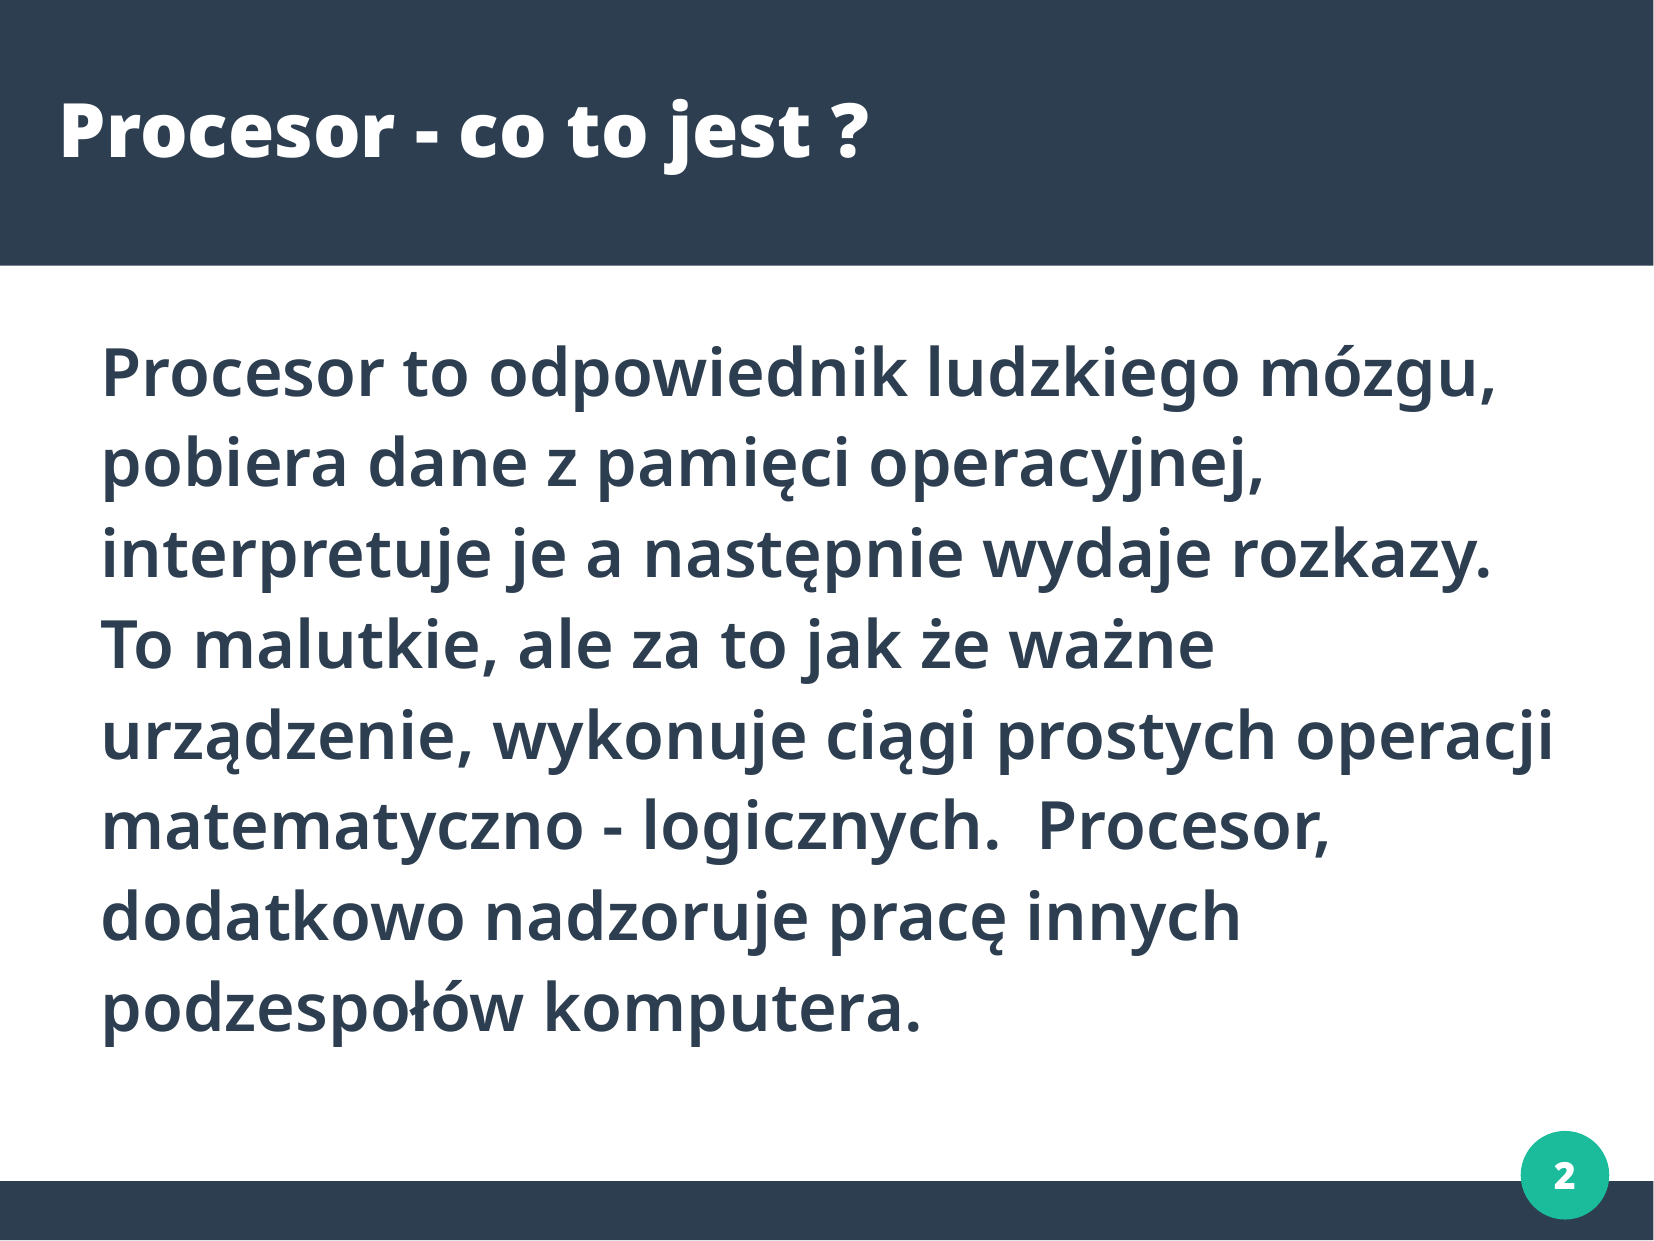

# Procesor - co to jest ?
Procesor to odpowiednik ludzkiego mózgu, pobiera dane z pamięci operacyjnej, interpretuje je a następnie wydaje rozkazy. To malutkie, ale za to jak że ważne urządzenie, wykonuje ciągi prostych operacji matematyczno - logicznych. Procesor, dodatkowo nadzoruje pracę innych podzespołów komputera.
2